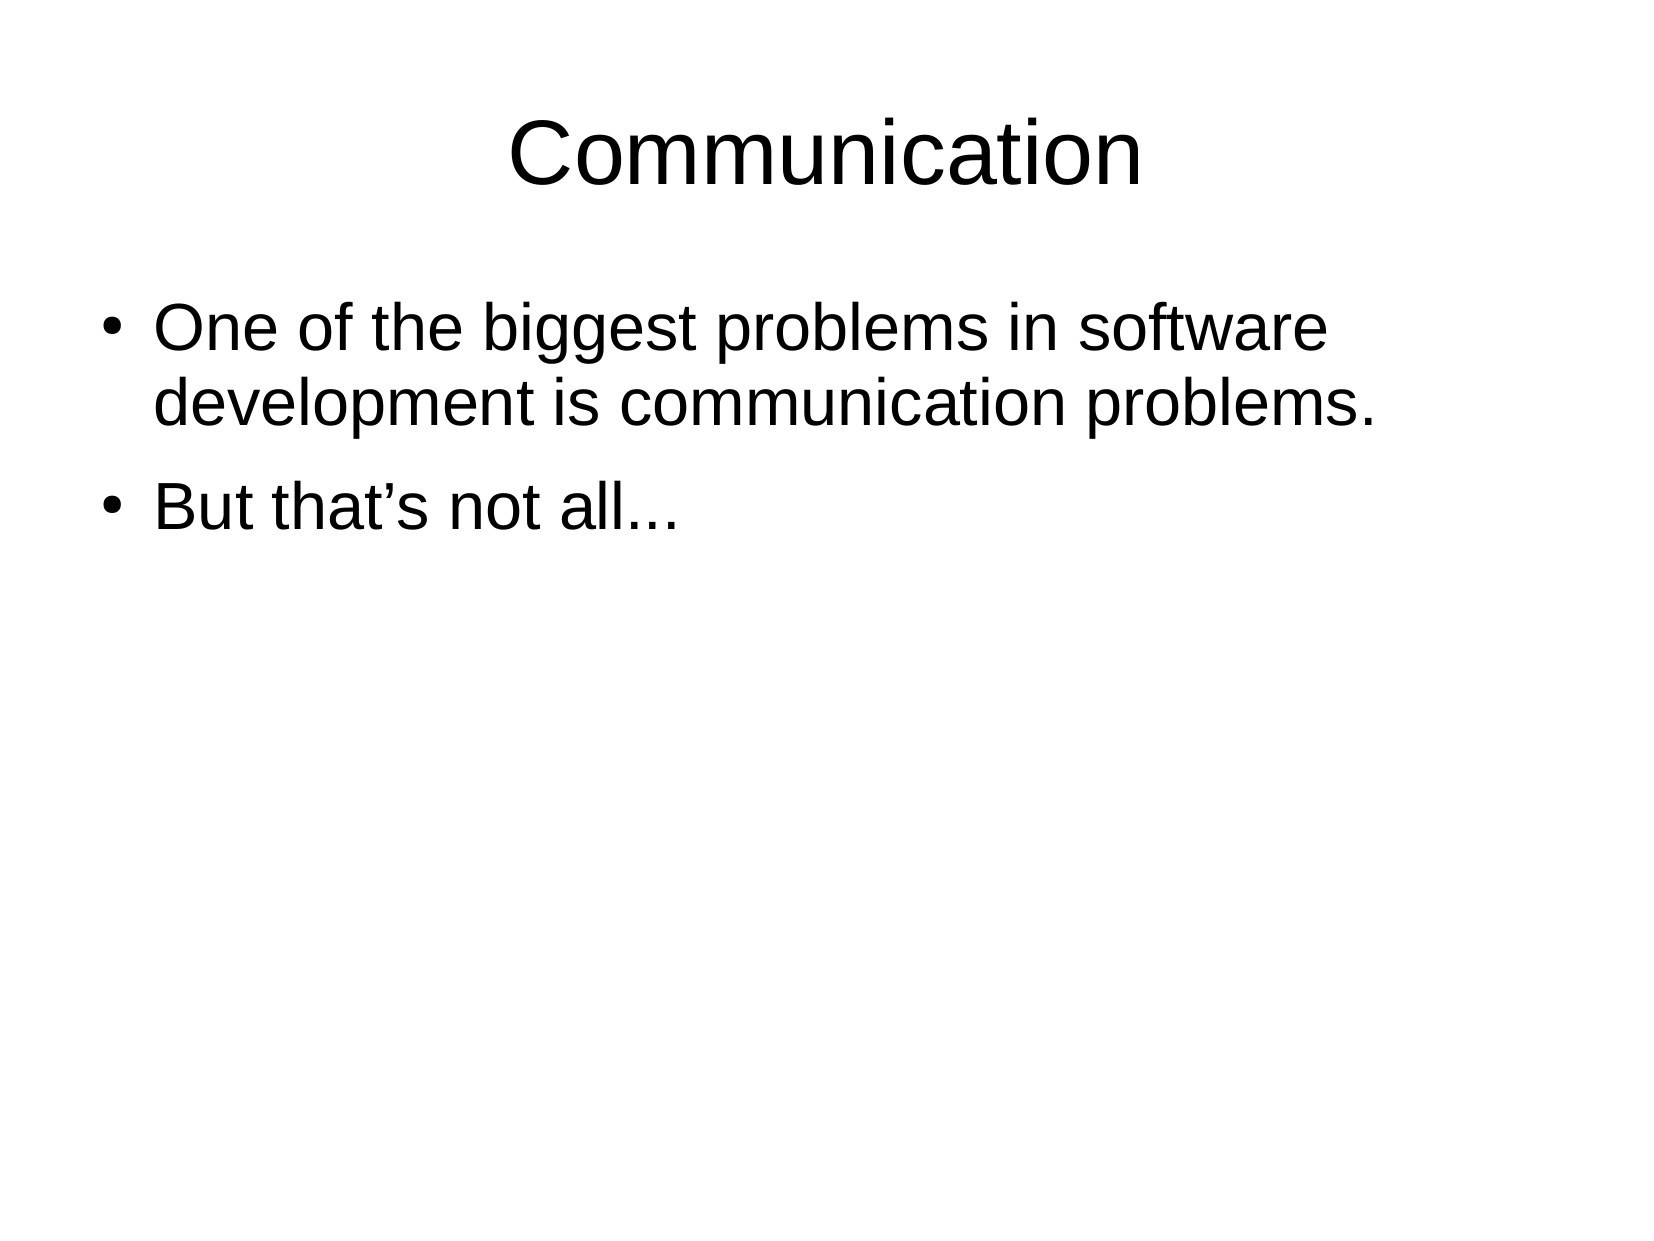

# Communication
One of the biggest problems in software development is communication problems.
But that’s not all...